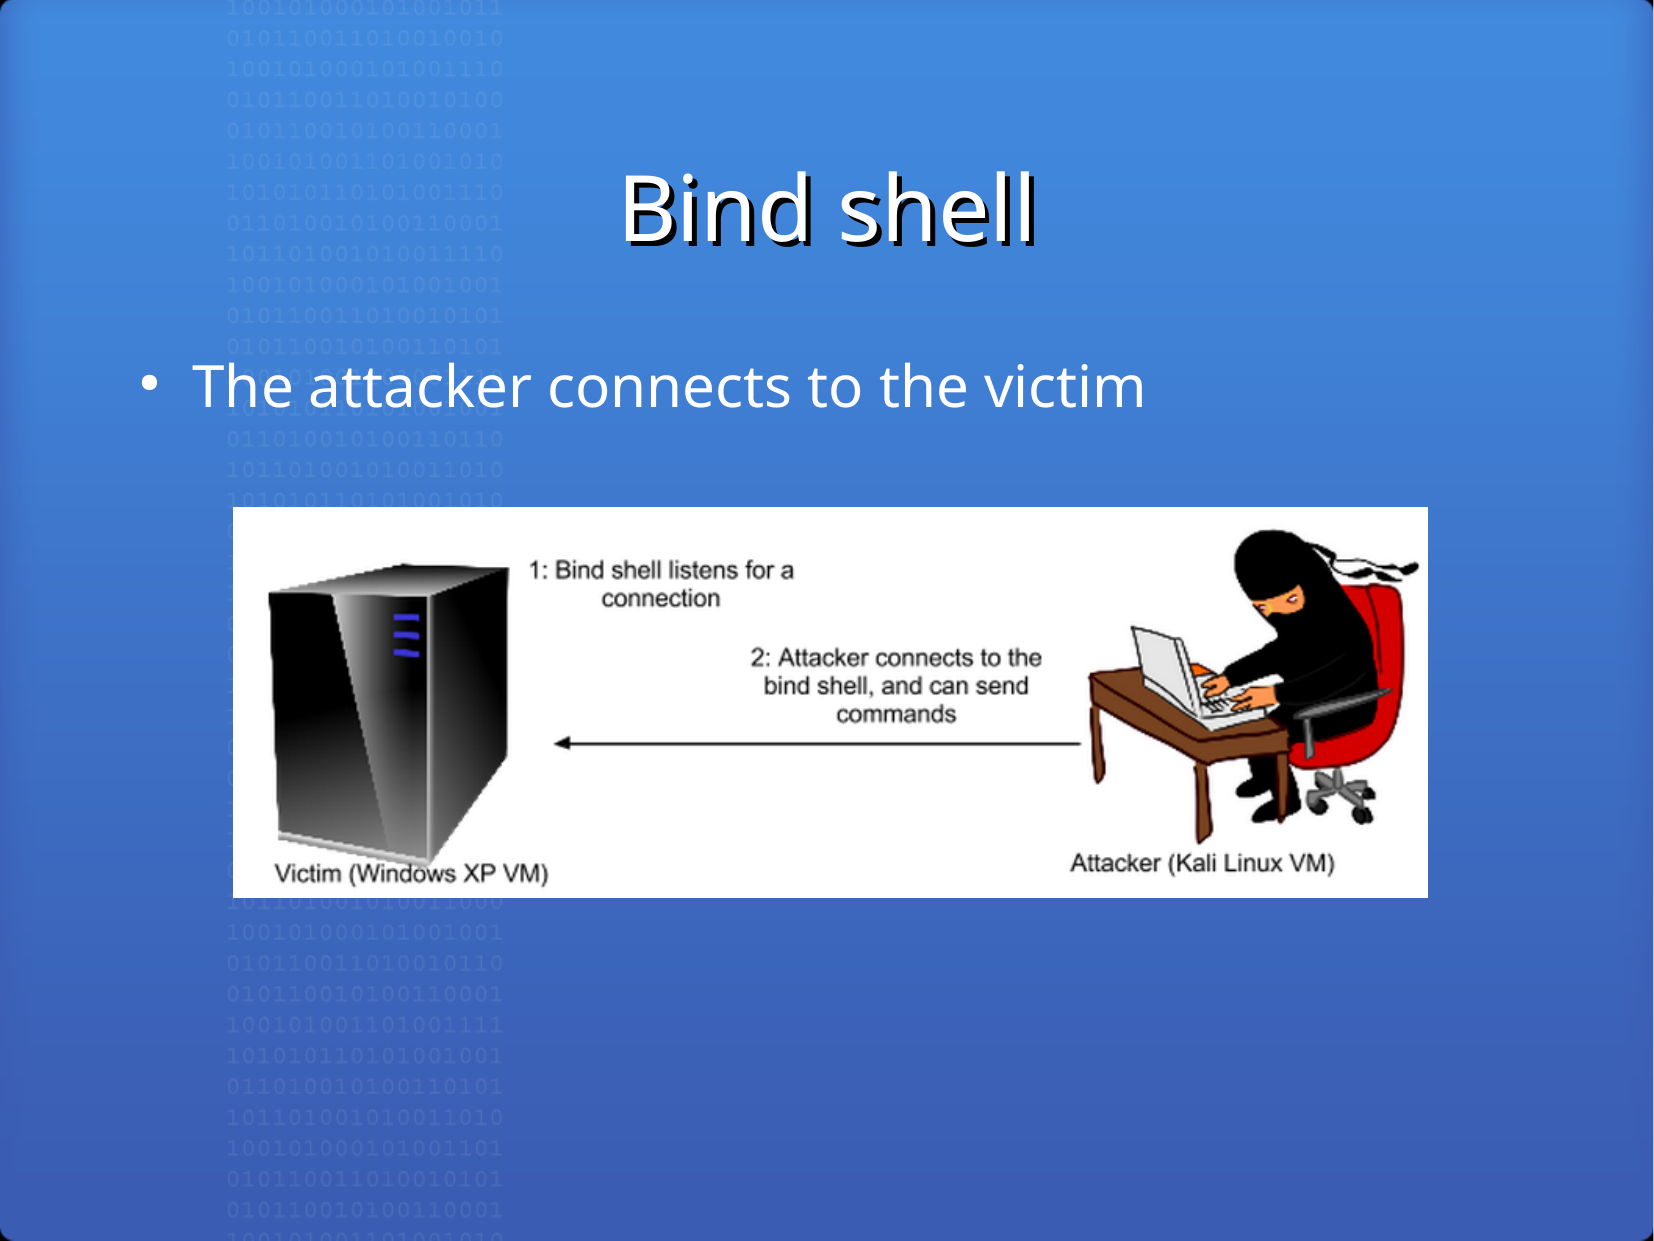

# Bind shell
The attacker connects to the victim